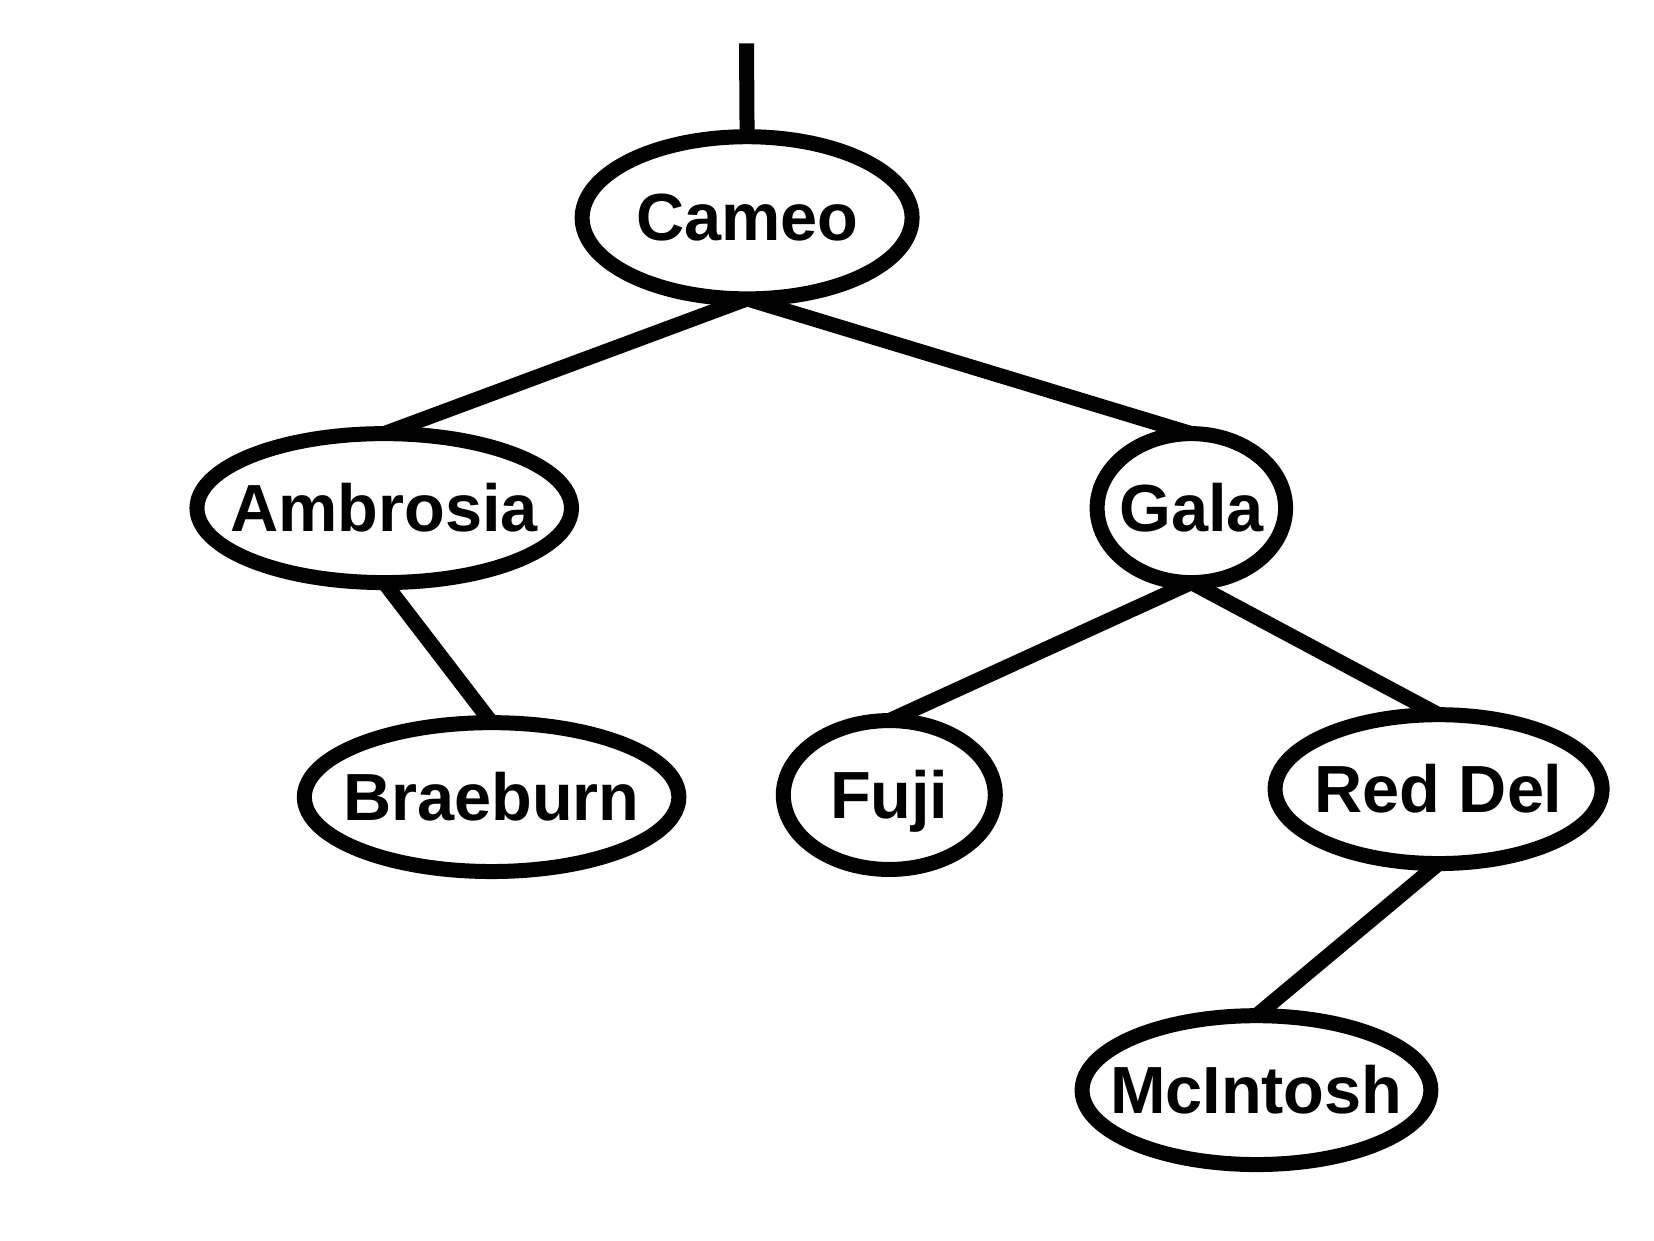

Cameo
Ambrosia
Gala
Red Del
Fuji
Braeburn
McIntosh